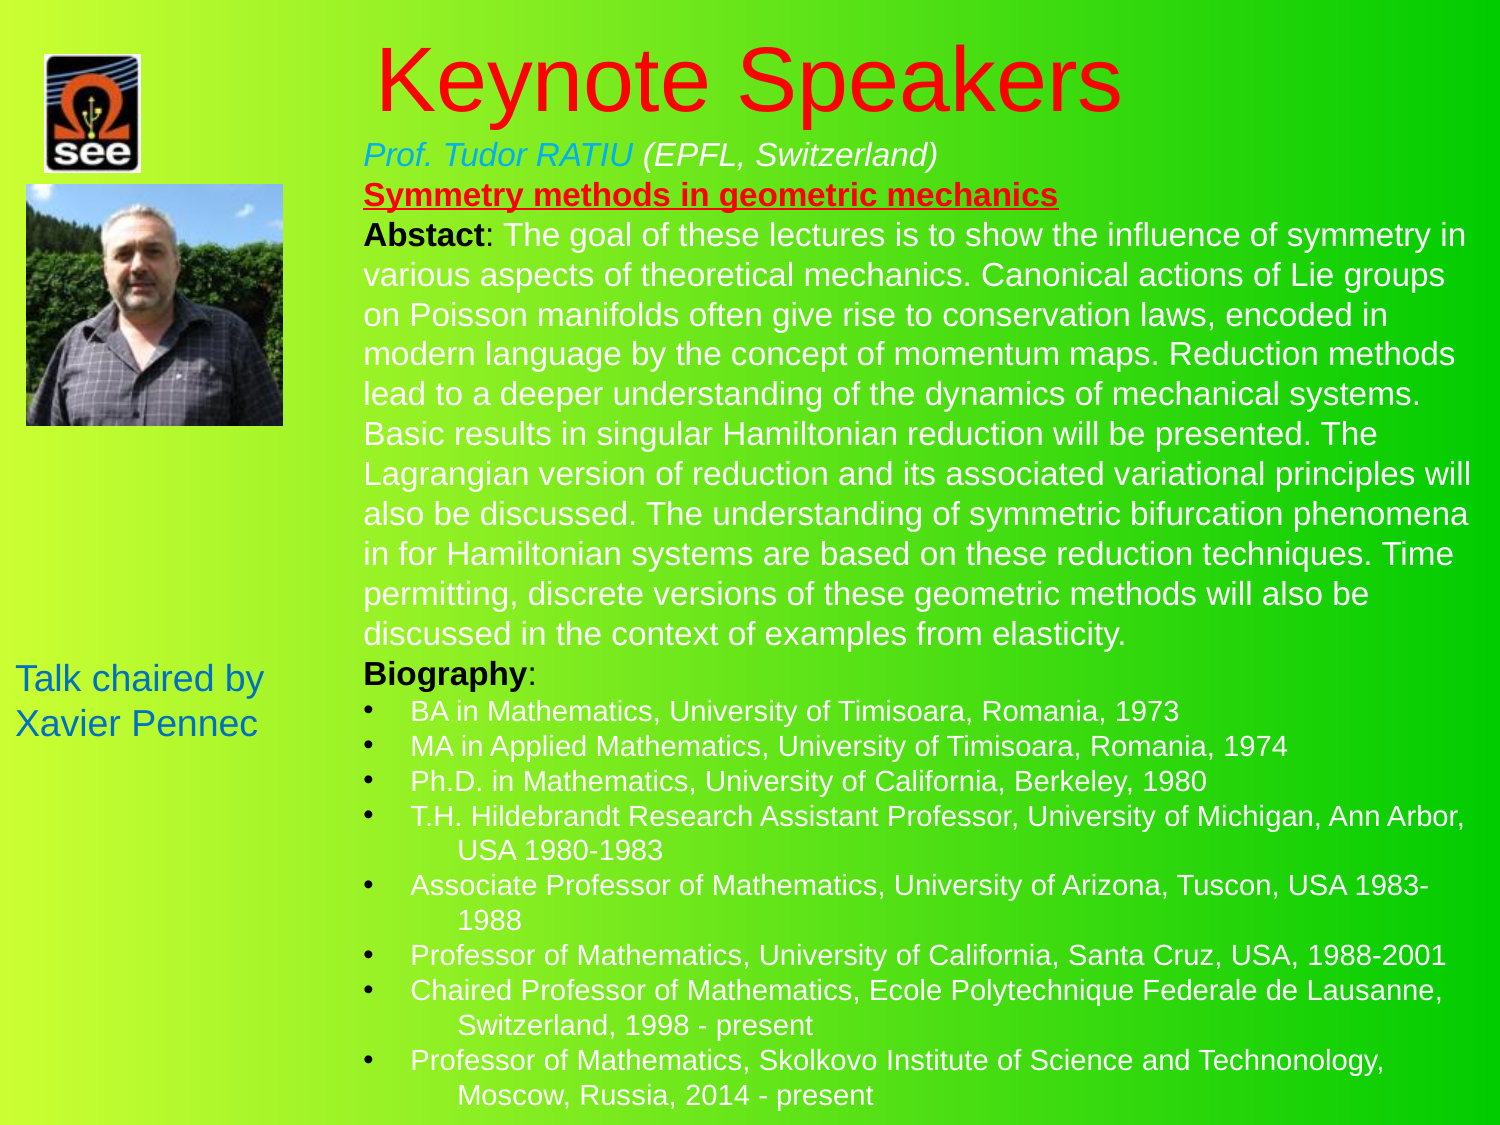

Keynote Speakers
Prof. Tudor RATIU (EPFL, Switzerland)
Symmetry methods in geometric mechanics
Abstact: The goal of these lectures is to show the influence of symmetry in various aspects of theoretical mechanics. Canonical actions of Lie groups on Poisson manifolds often give rise to conservation laws, encoded in modern language by the concept of momentum maps. Reduction methods lead to a deeper understanding of the dynamics of mechanical systems. Basic results in singular Hamiltonian reduction will be presented. The Lagrangian version of reduction and its associated variational principles will also be discussed. The understanding of symmetric bifurcation phenomena in for Hamiltonian systems are based on these reduction techniques. Time permitting, discrete versions of these geometric methods will also be discussed in the context of examples from elasticity.
Biography:
BA in Mathematics, University of Timisoara, Romania, 1973
MA in Applied Mathematics, University of Timisoara, Romania, 1974
Ph.D. in Mathematics, University of California, Berkeley, 1980
T.H. Hildebrandt Research Assistant Professor, University of Michigan, Ann Arbor, USA 1980-1983
Associate Professor of Mathematics, University of Arizona, Tuscon, USA 1983-1988
Professor of Mathematics, University of California, Santa Cruz, USA, 1988-2001
Chaired Professor of Mathematics, Ecole Polytechnique Federale de Lausanne, Switzerland, 1998 - present
Professor of Mathematics, Skolkovo Institute of Science and Technonology, Moscow, Russia, 2014 - present
Talk chaired by
Xavier Pennec